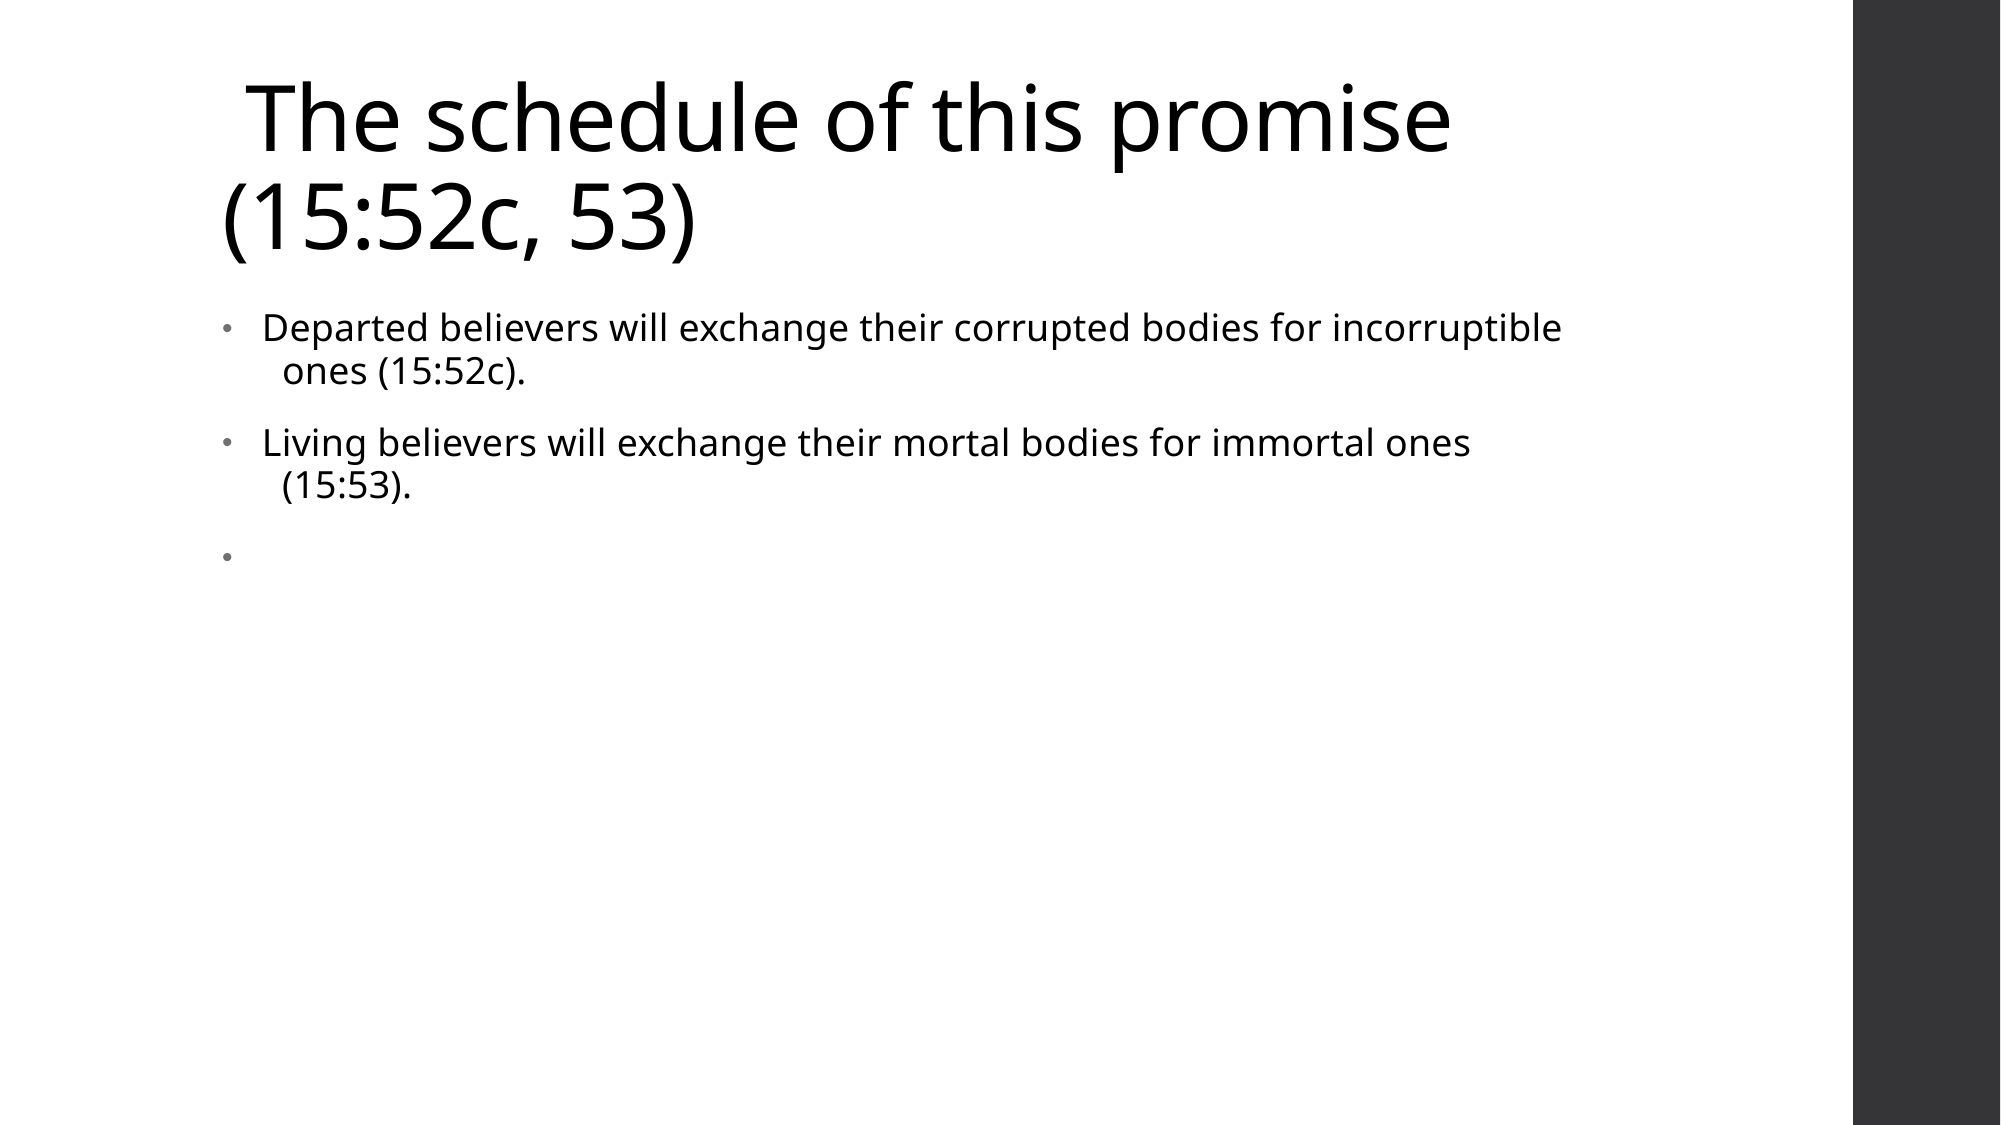

# The schedule of this promise (15:52c, 53)
 Departed believers will exchange their corrupted bodies for incorruptible ones (15:52c).
 Living believers will exchange their mortal bodies for immortal ones (15:53).